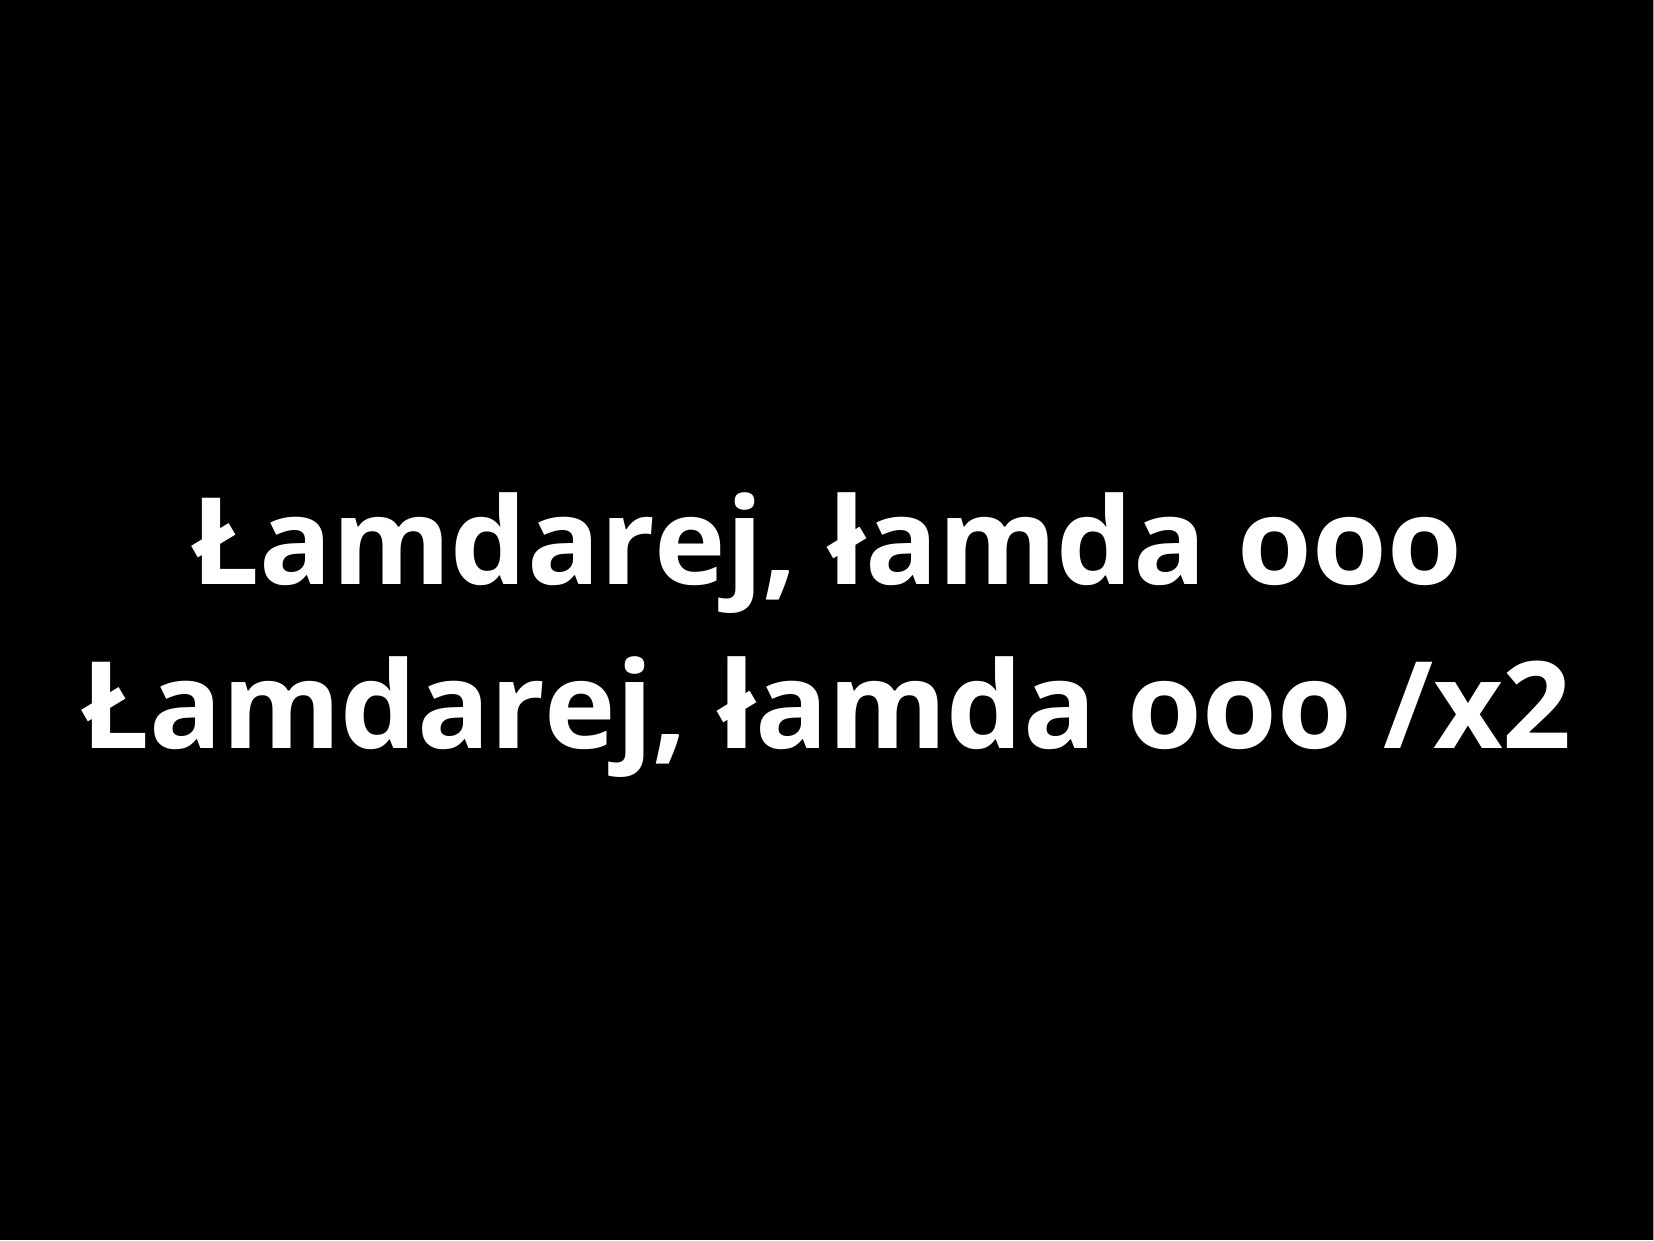

# Łamdarej, łamda ooo Łamdarej, łamda ooo /x2